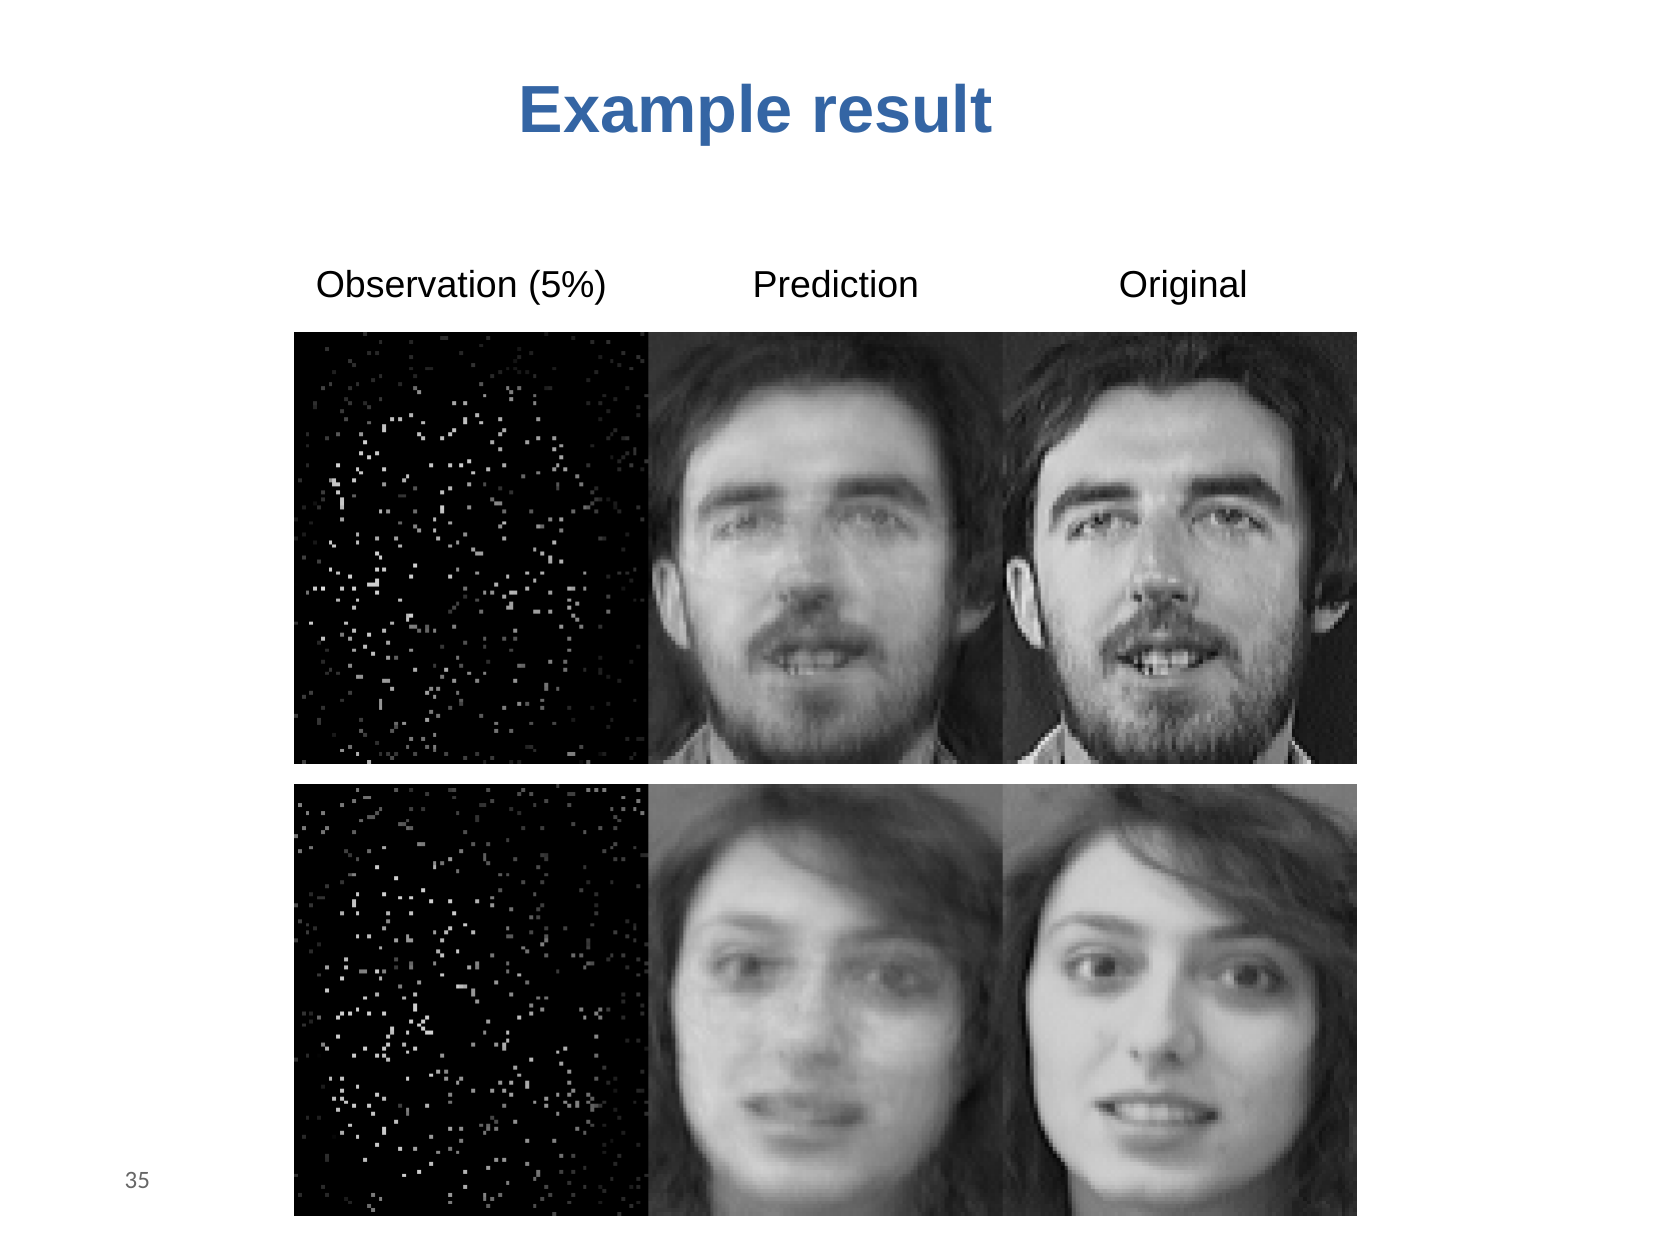

# Example result
Observation (5%)
Prediction
Original
35